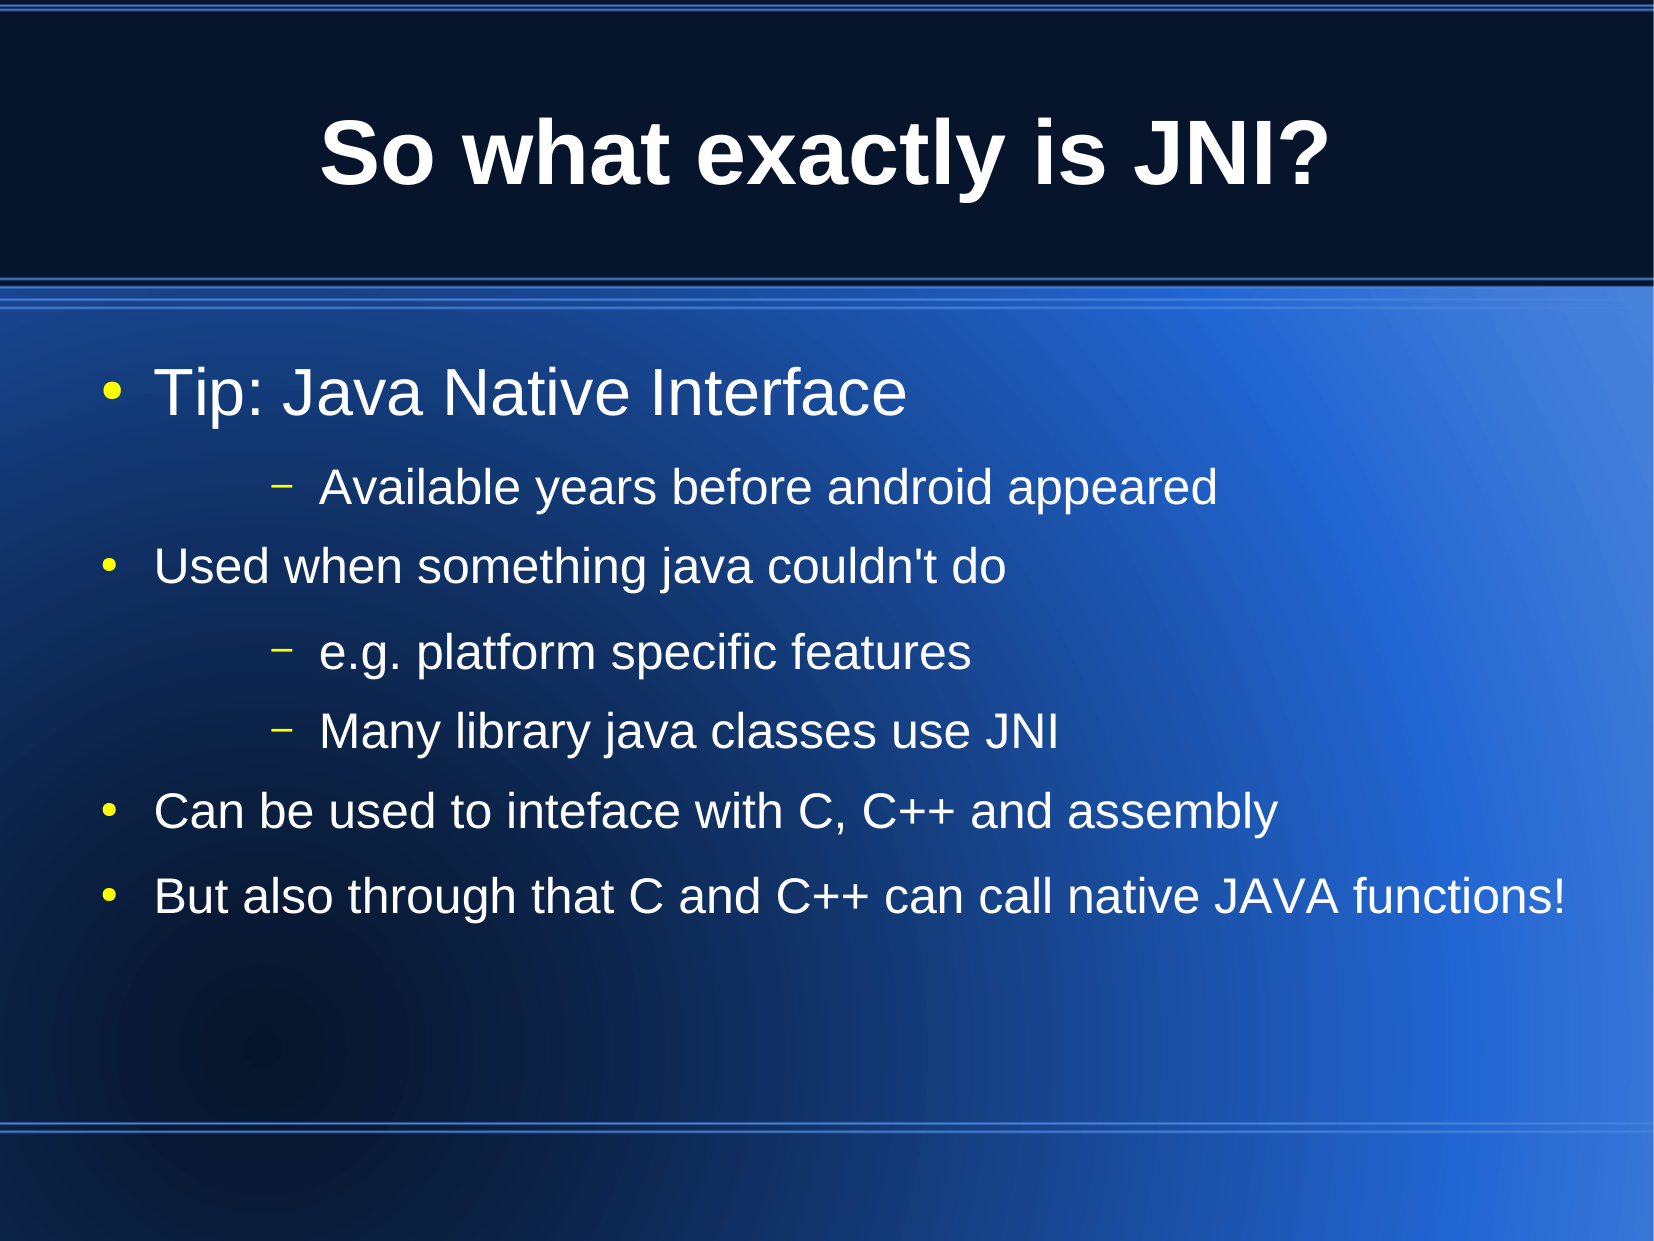

# So what exactly is JNI?
Tip: Java Native Interface
Available years before android appeared
Used when something java couldn't do
e.g. platform specific features
Many library java classes use JNI
Can be used to inteface with C, C++ and assembly
But also through that C and C++ can call native JAVA functions!